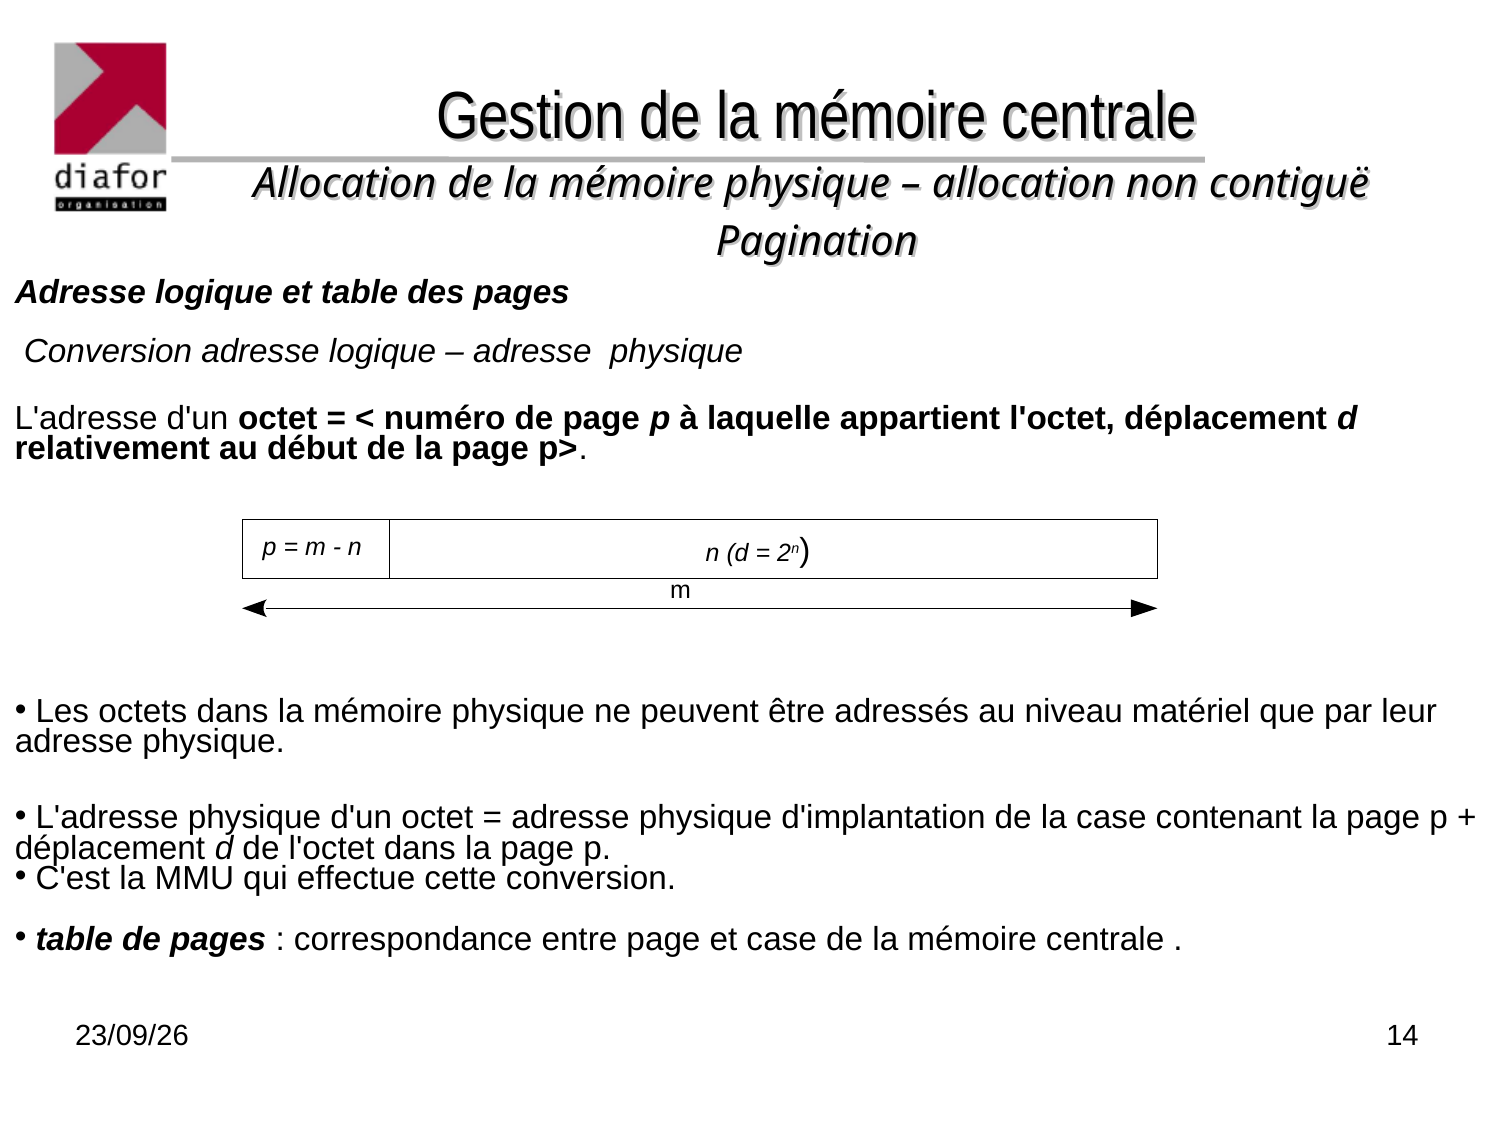

# Gestion de la mémoire centrale Allocation de la mémoire physique – allocation non contiguë Pagination
Adresse logique et table des pages
 Conversion adresse logique – adresse physique
L'adresse d'un octet = < numéro de page p à laquelle appartient l'octet, déplacement d
relativement au début de la page p>.
p = m - n
n (d = 2n)
m
 Les octets dans la mémoire physique ne peuvent être adressés au niveau matériel que par leur
adresse physique.
 L'adresse physique d'un octet = adresse physique d'implantation de la case contenant la page p +
déplacement d de l'octet dans la page p.
 C'est la MMU qui effectue cette conversion.
 table de pages : correspondance entre page et case de la mémoire centrale .
14